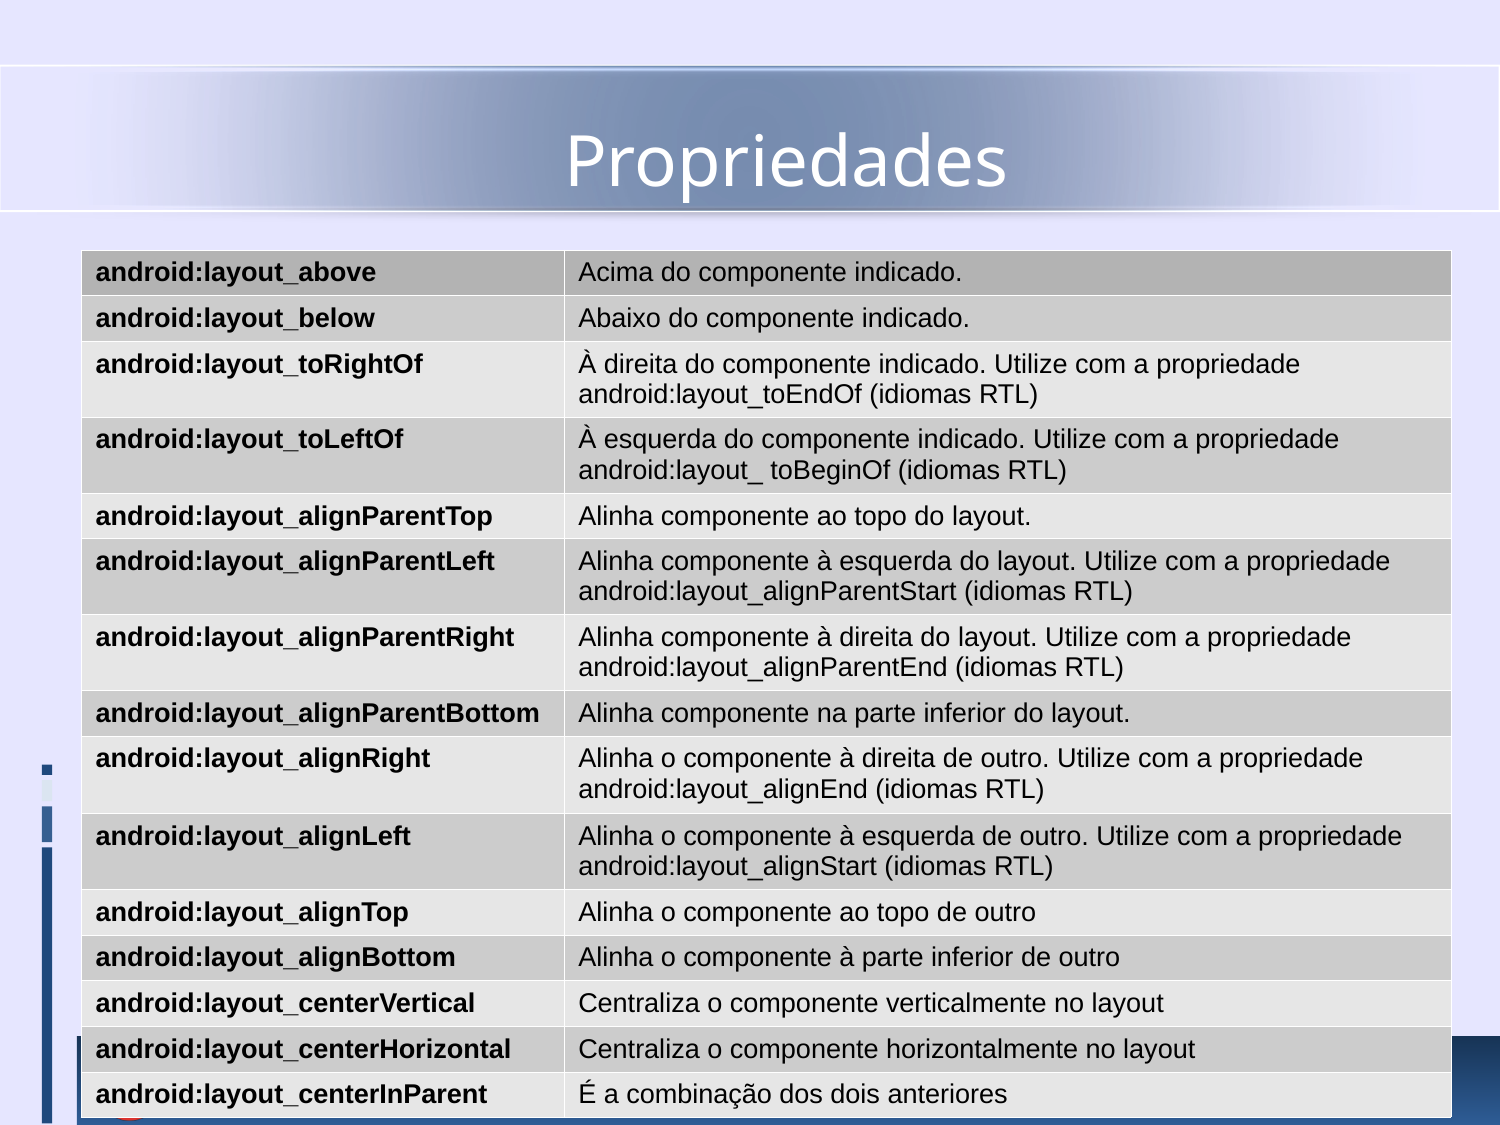

# Propriedades
| android:layout\_above | Acima do componente indicado. |
| --- | --- |
| android:layout\_below | Abaixo do componente indicado. |
| android:layout\_toRightOf | À direita do componente indicado. Utilize com a propriedade android:layout\_toEndOf (idiomas RTL) |
| android:layout\_toLeftOf | À esquerda do componente indicado. Utilize com a propriedade android:layout\_ toBeginOf (idiomas RTL) |
| android:layout\_alignParentTop | Alinha componente ao topo do layout. |
| android:layout\_alignParentLeft | Alinha componente à esquerda do layout. Utilize com a propriedade android:layout\_alignParentStart (idiomas RTL) |
| android:layout\_alignParentRight | Alinha componente à direita do layout. Utilize com a propriedade android:layout\_alignParentEnd (idiomas RTL) |
| android:layout\_alignParentBottom | Alinha componente na parte inferior do layout. |
| android:layout\_alignRight | Alinha o componente à direita de outro. Utilize com a propriedade android:layout\_alignEnd (idiomas RTL) |
| android:layout\_alignLeft | Alinha o componente à esquerda de outro. Utilize com a propriedade android:layout\_alignStart (idiomas RTL) |
| android:layout\_alignTop | Alinha o componente ao topo de outro |
| android:layout\_alignBottom | Alinha o componente à parte inferior de outro |
| android:layout\_centerVertical | Centraliza o componente verticalmente no layout |
| android:layout\_centerHorizontal | Centraliza o componente horizontalmente no layout |
| android:layout\_centerInParent | É a combinação dos dois anteriores |